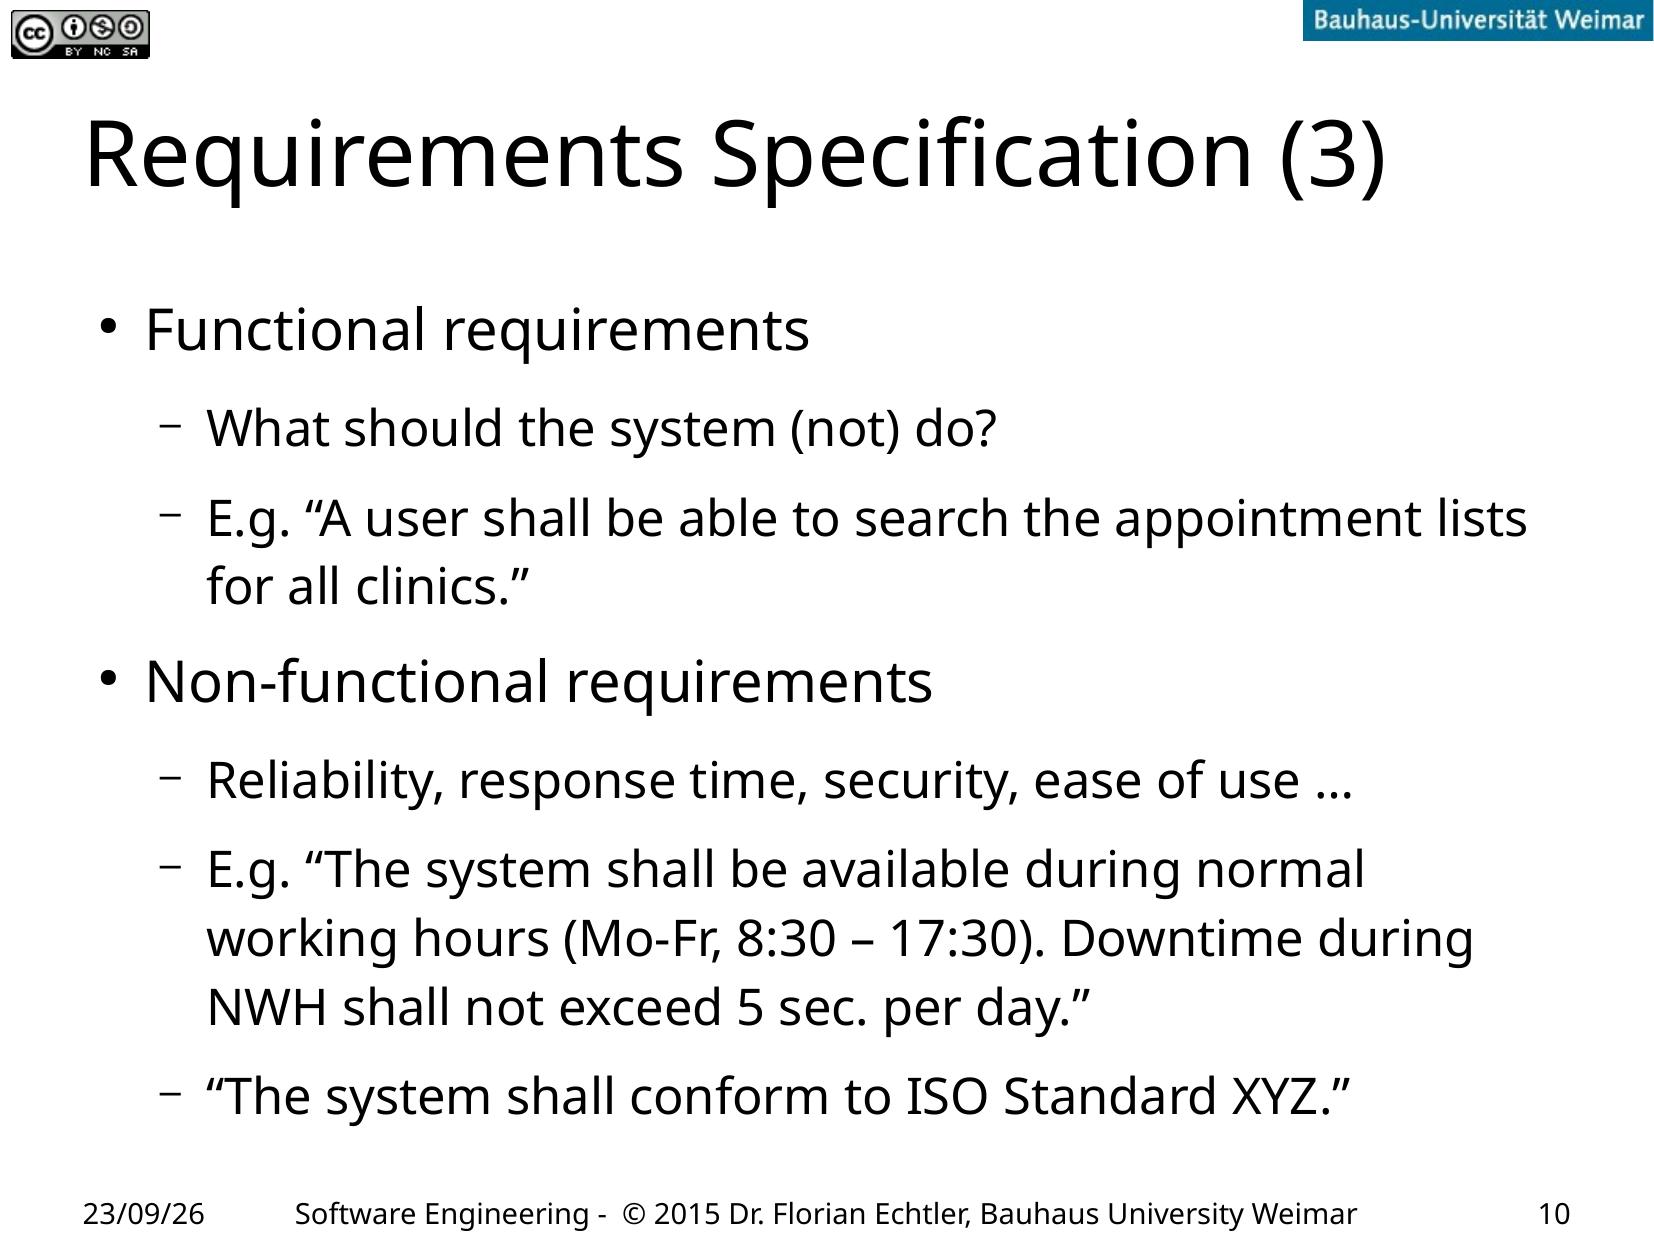

# Requirements Specification (3)
Functional requirements
What should the system (not) do?
E.g. “A user shall be able to search the appointment lists for all clinics.”
Non-functional requirements
Reliability, response time, security, ease of use …
E.g. “The system shall be available during normal working hours (Mo-Fr, 8:30 – 17:30). Downtime during NWH shall not exceed 5 sec. per day.”
“The system shall conform to ISO Standard XYZ.”
Software Engineering - © 2015 Dr. Florian Echtler, Bauhaus University Weimar
10